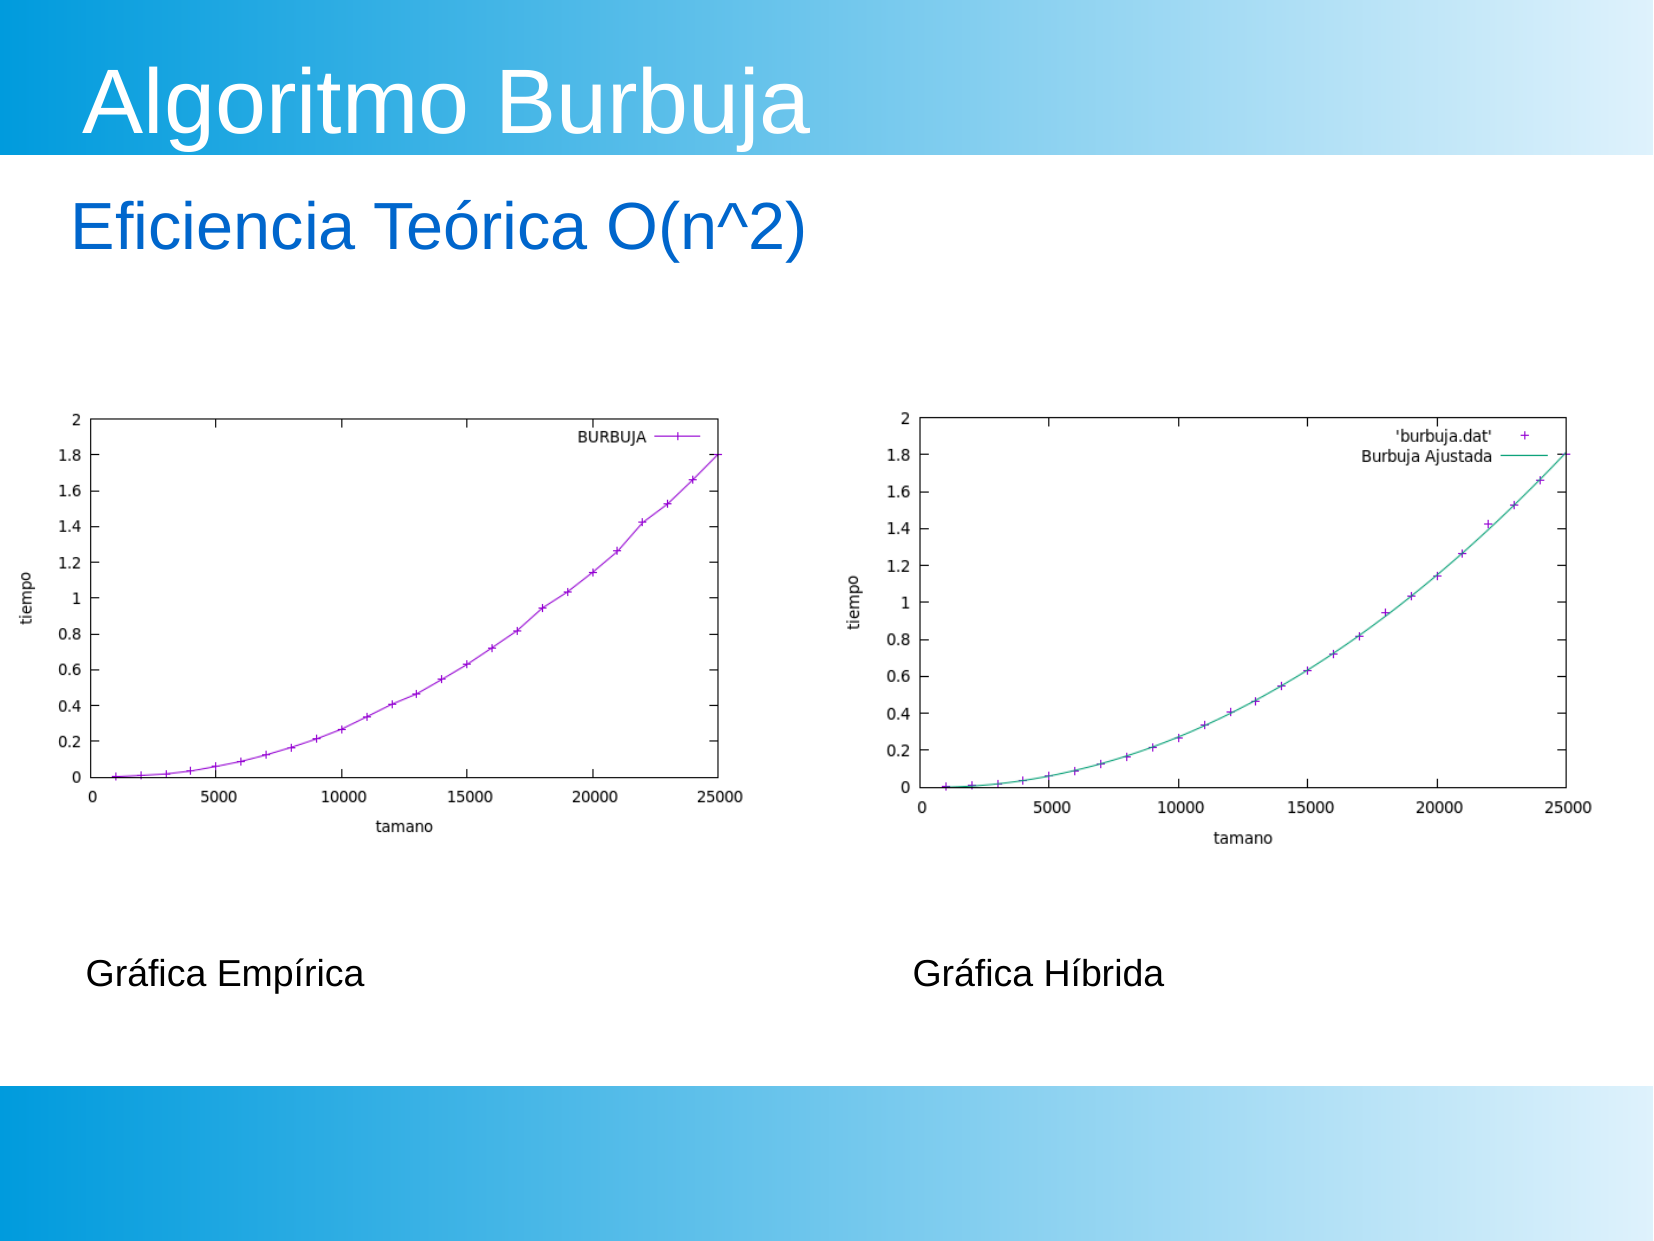

# Algoritmo Burbuja
Eficiencia Teórica O(n^2)
Gráfica Empírica
Gráfica Híbrida